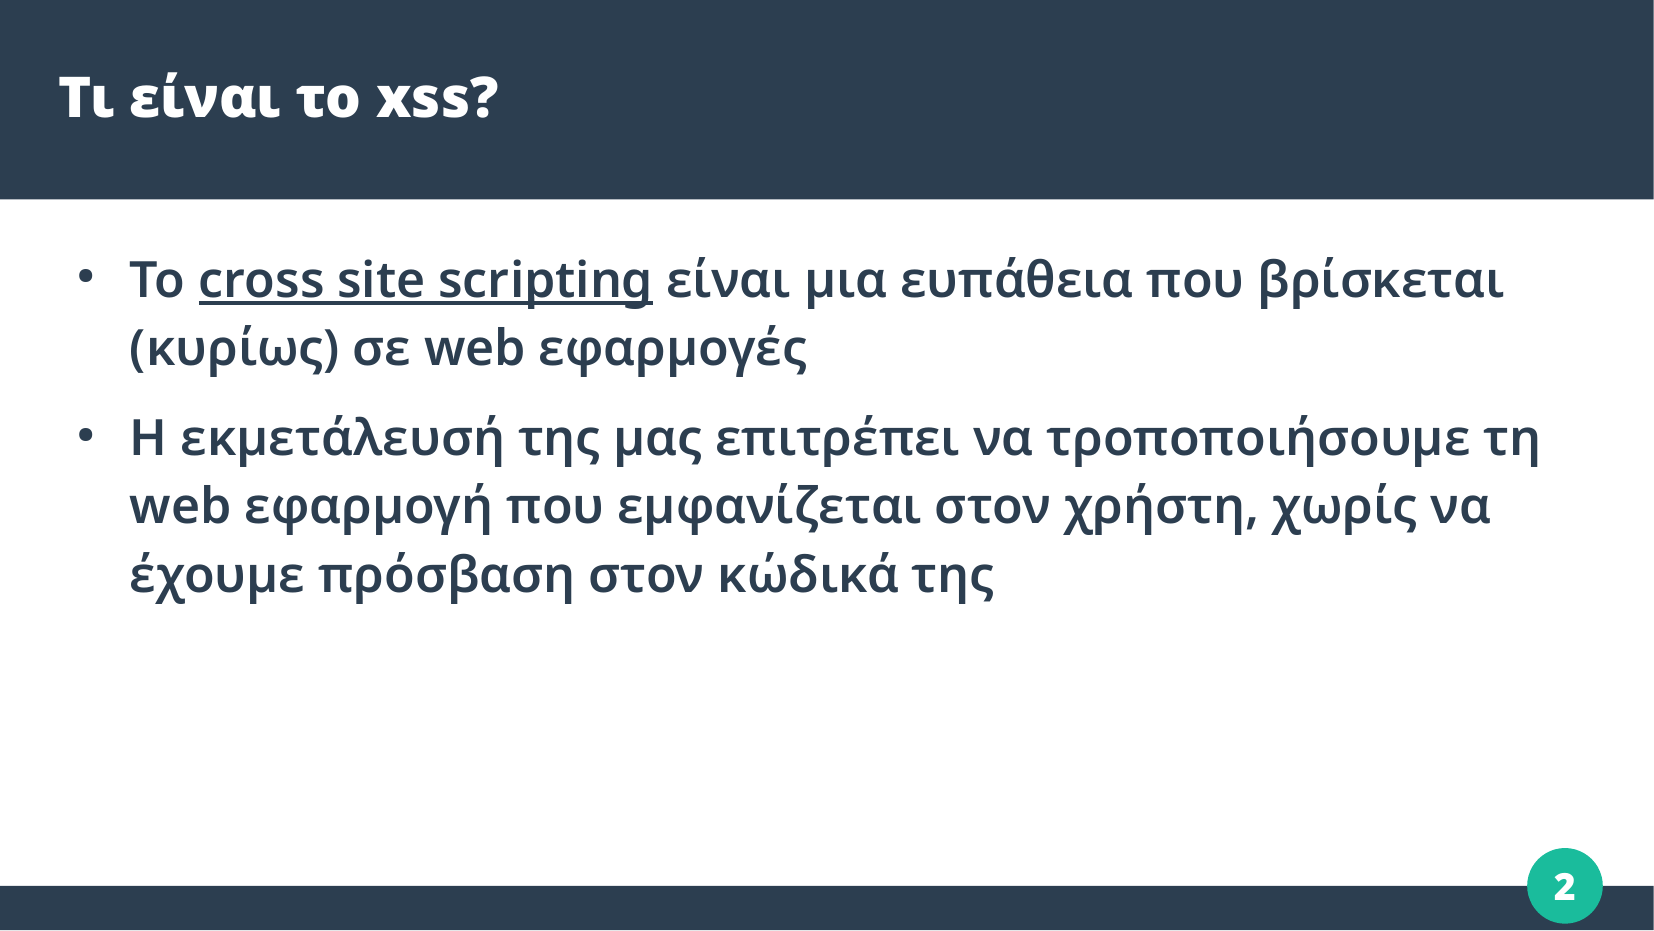

# Τι είναι το xss?
To cross site scripting είναι μια ευπάθεια που βρίσκεται (κυρίως) σε web εφαρμογές
Η εκμετάλευσή της μας επιτρέπει να τροποποιήσουμε τη web εφαρμογή που εμφανίζεται στον χρήστη, χωρίς να έχουμε πρόσβαση στον κώδικά της